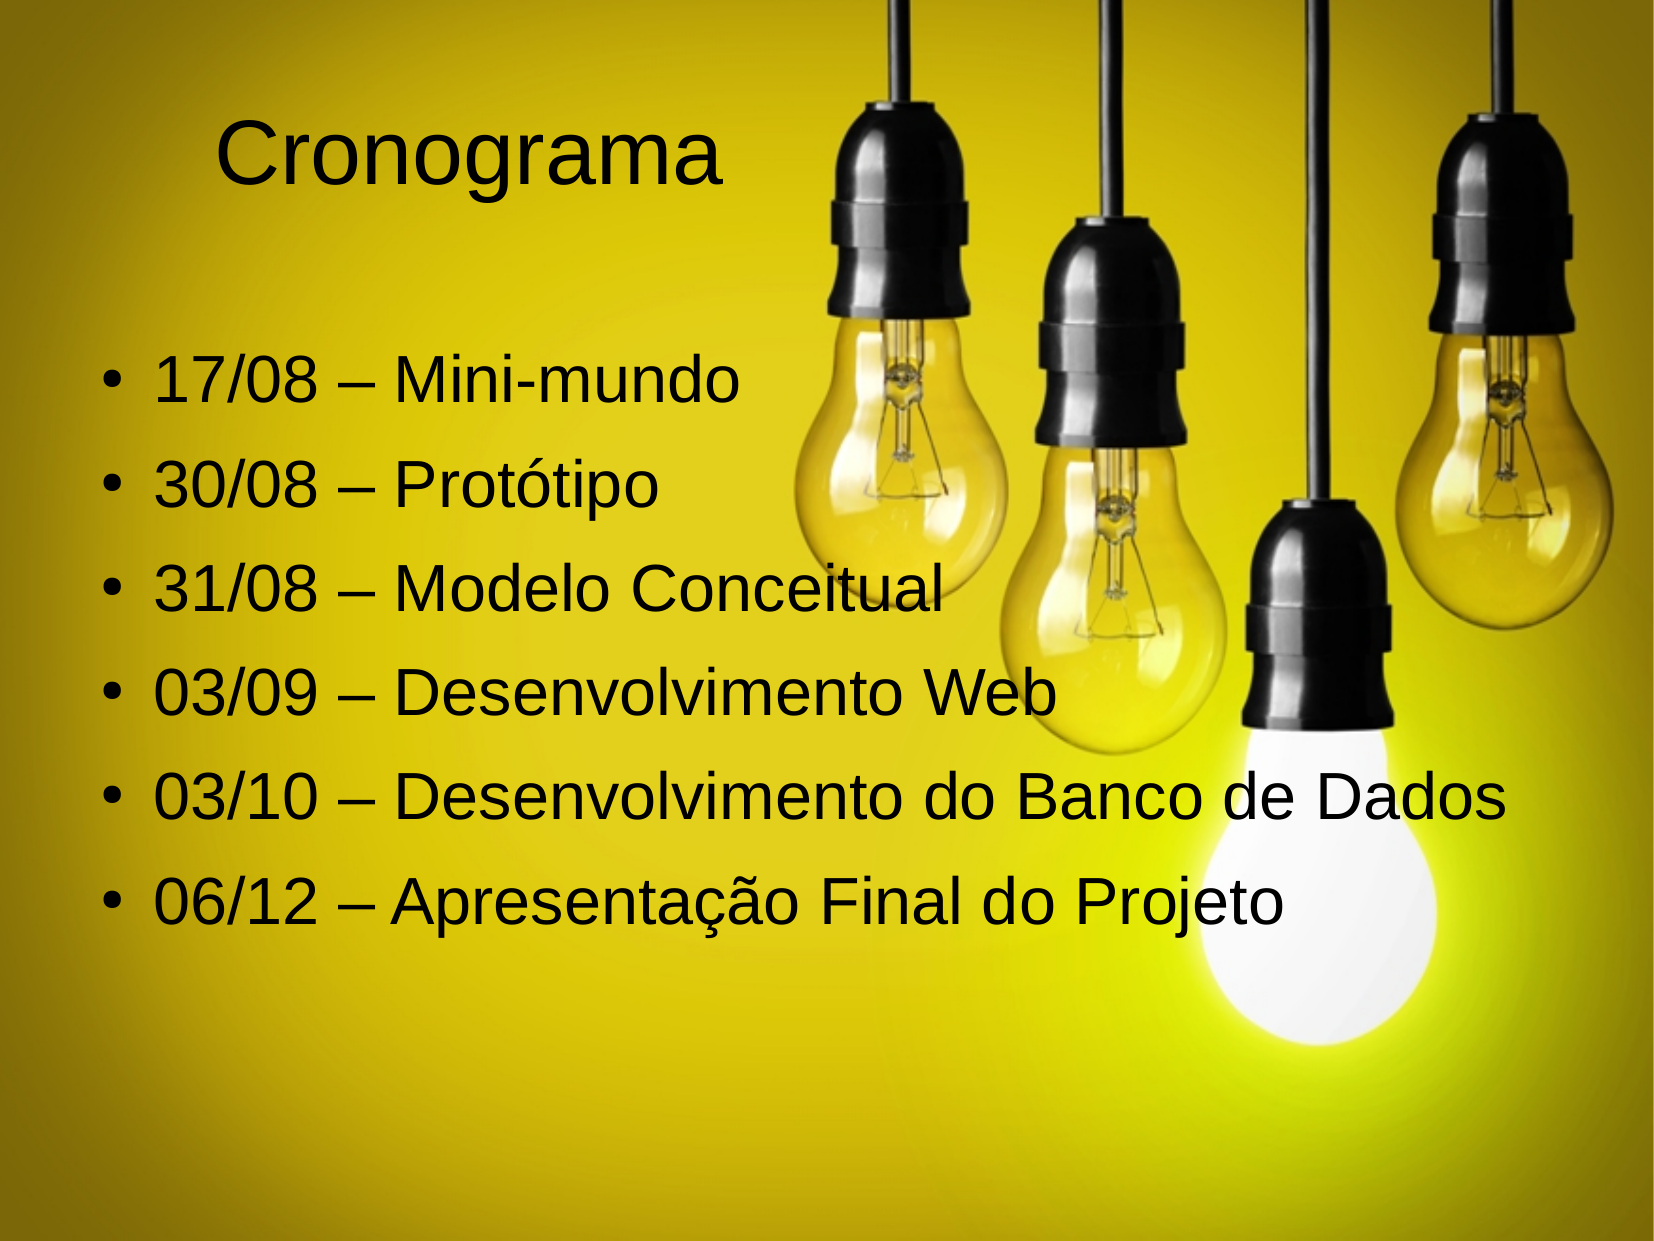

# Cronograma
17/08 – Mini-mundo
30/08 – Protótipo
31/08 – Modelo Conceitual
03/09 – Desenvolvimento Web
03/10 – Desenvolvimento do Banco de Dados
06/12 – Apresentação Final do Projeto